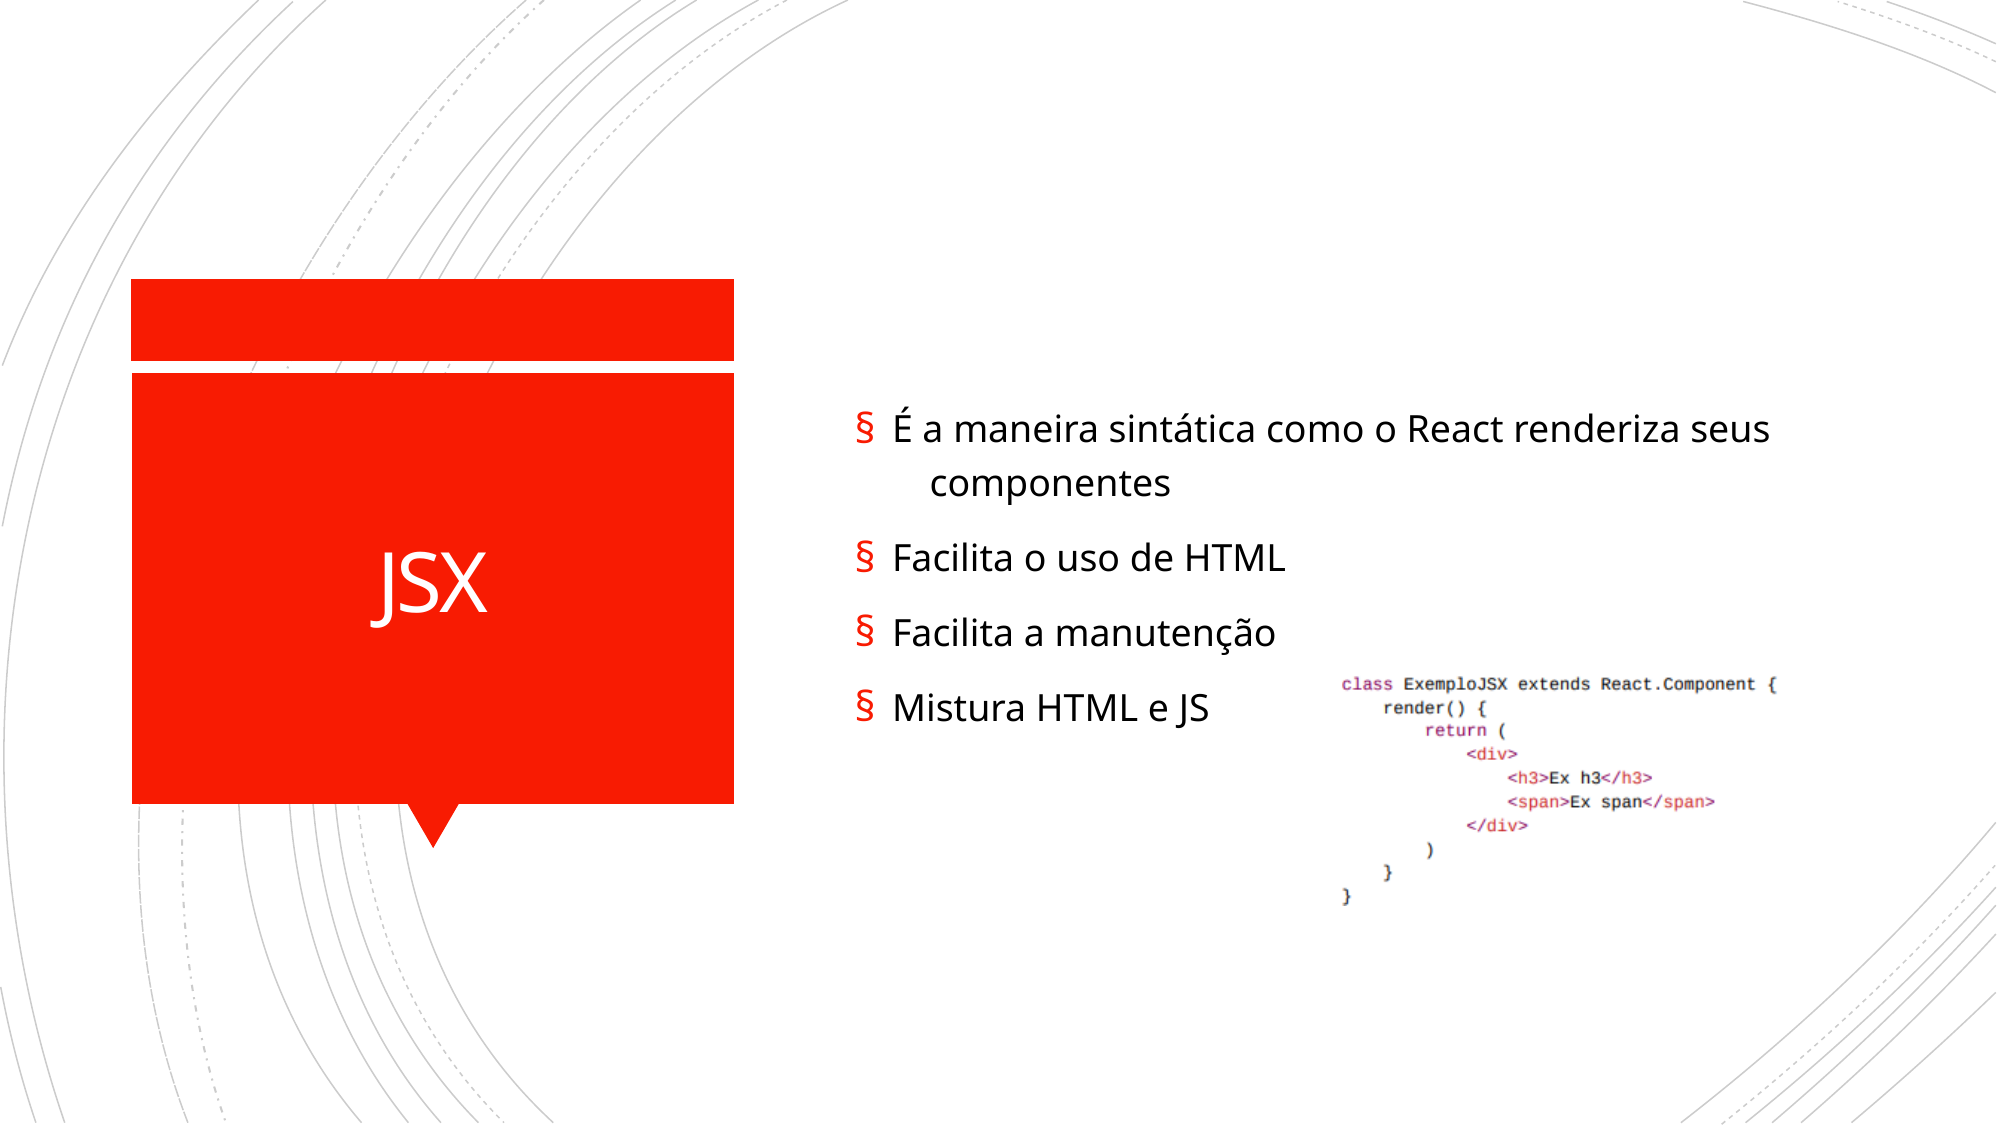

É a maneira sintática como o React renderiza seus componentes
Facilita o uso de HTML
Facilita a manutenção
Mistura HTML e JS
# JSX